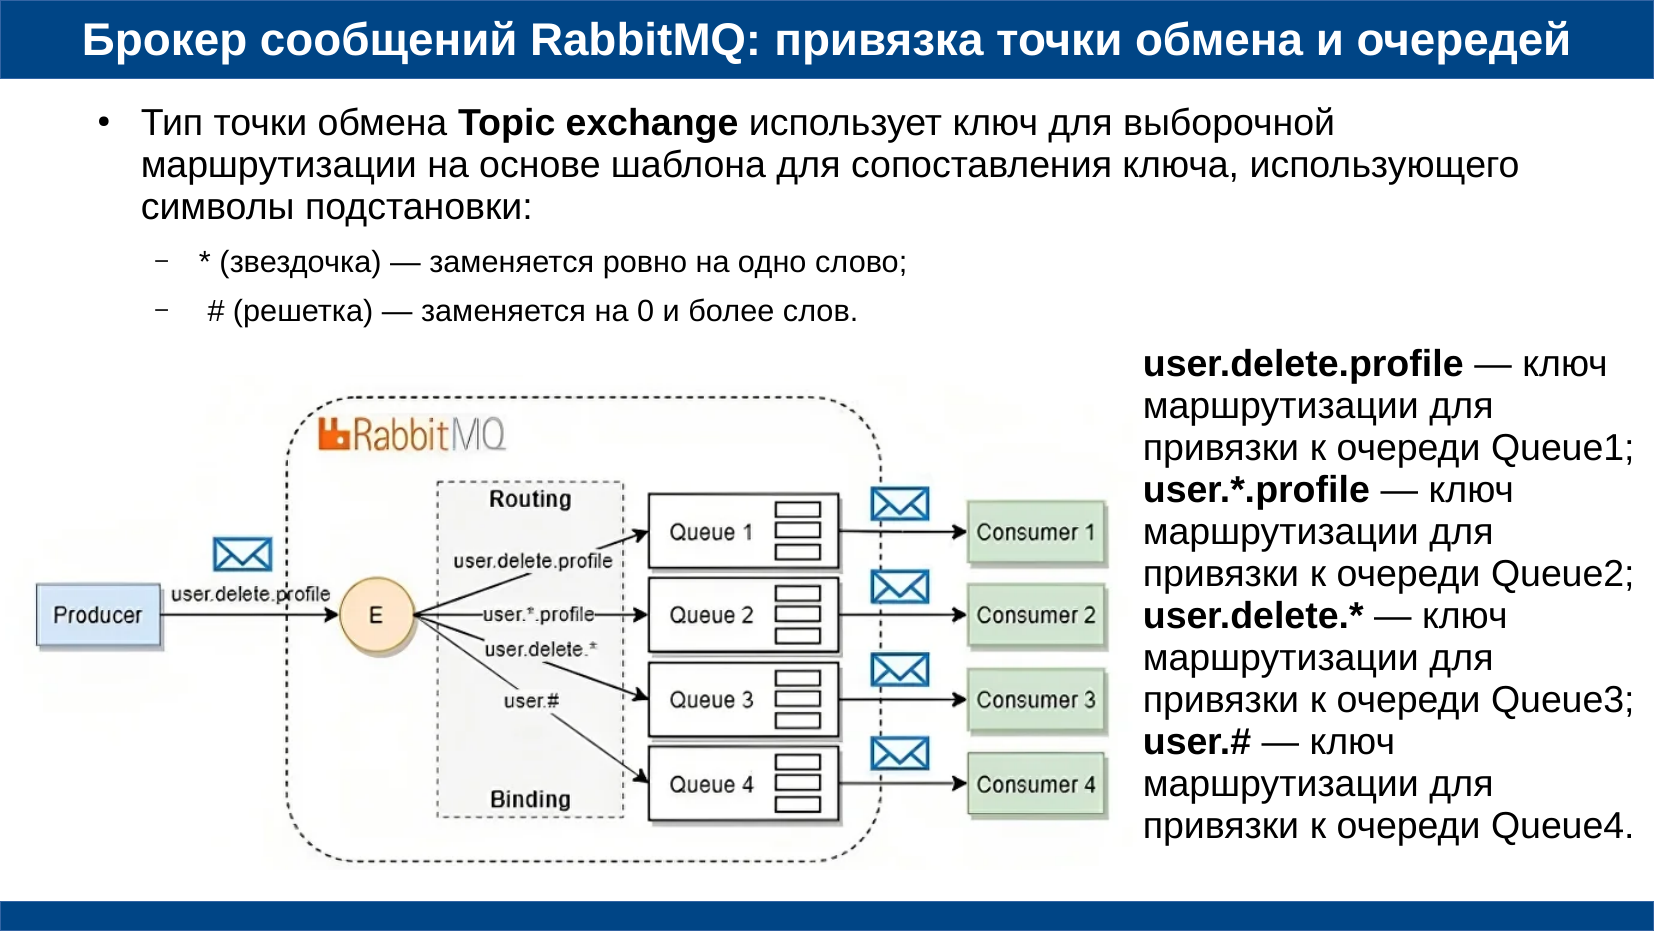

# Брокер сообщений RabbitMQ: привязка точки обмена и очередей
Тип точки обмена Topic exchange использует ключ для выборочной маршрутизации на основе шаблона для сопоставления ключа, использующего символы подстановки:
* (звездочка) — заменяется ровно на одно слово;
 # (решетка) — заменяется на 0 и более слов.
user.delete.profile — ключ маршрутизации для привязки к очереди Queue1;
user.*.profile — ключ маршрутизации для привязки к очереди Queue2;
user.delete.* — ключ маршрутизации для привязки к очереди Queue3;
user.# — ключ маршрутизации для привязки к очереди Queue4.